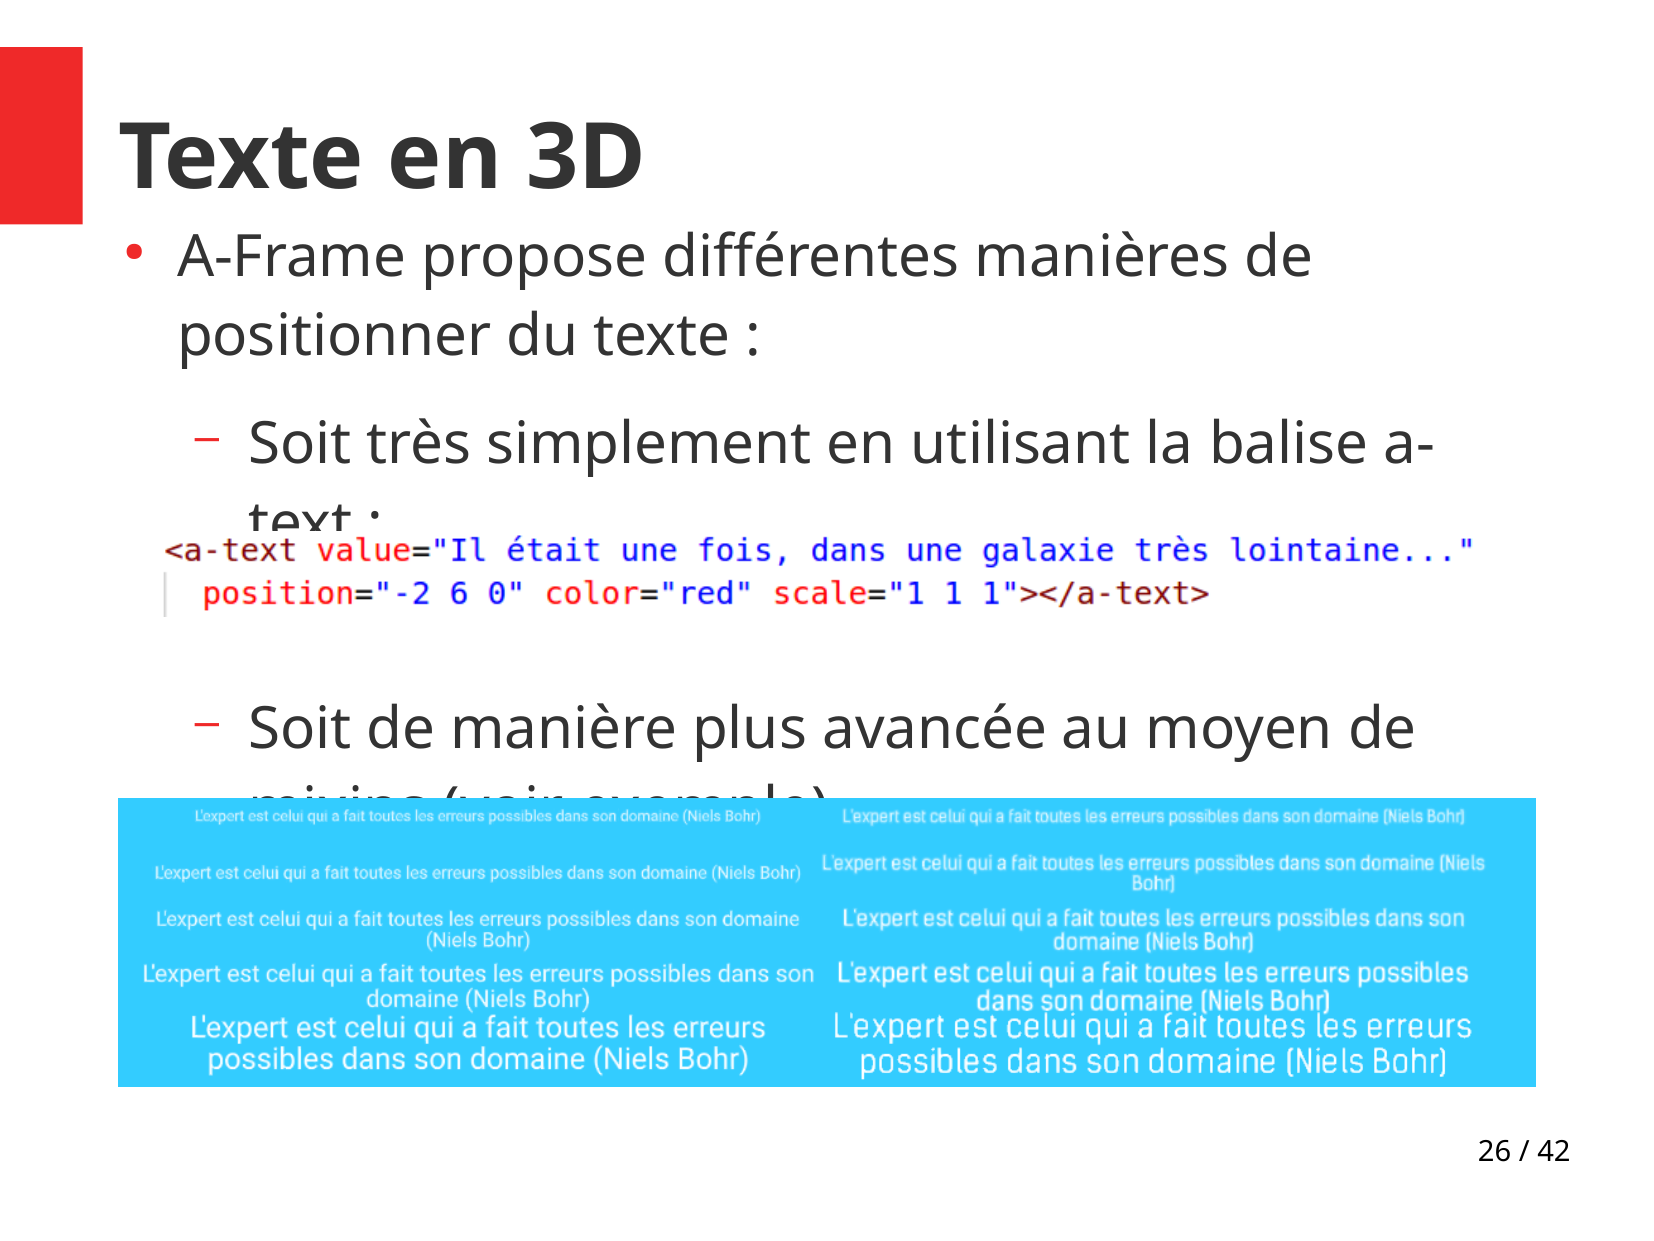

# Texte en 3D
A-Frame propose différentes manières de positionner du texte :
Soit très simplement en utilisant la balise a-text :
Soit de manière plus avancée au moyen de mixins (voir exemple)
26